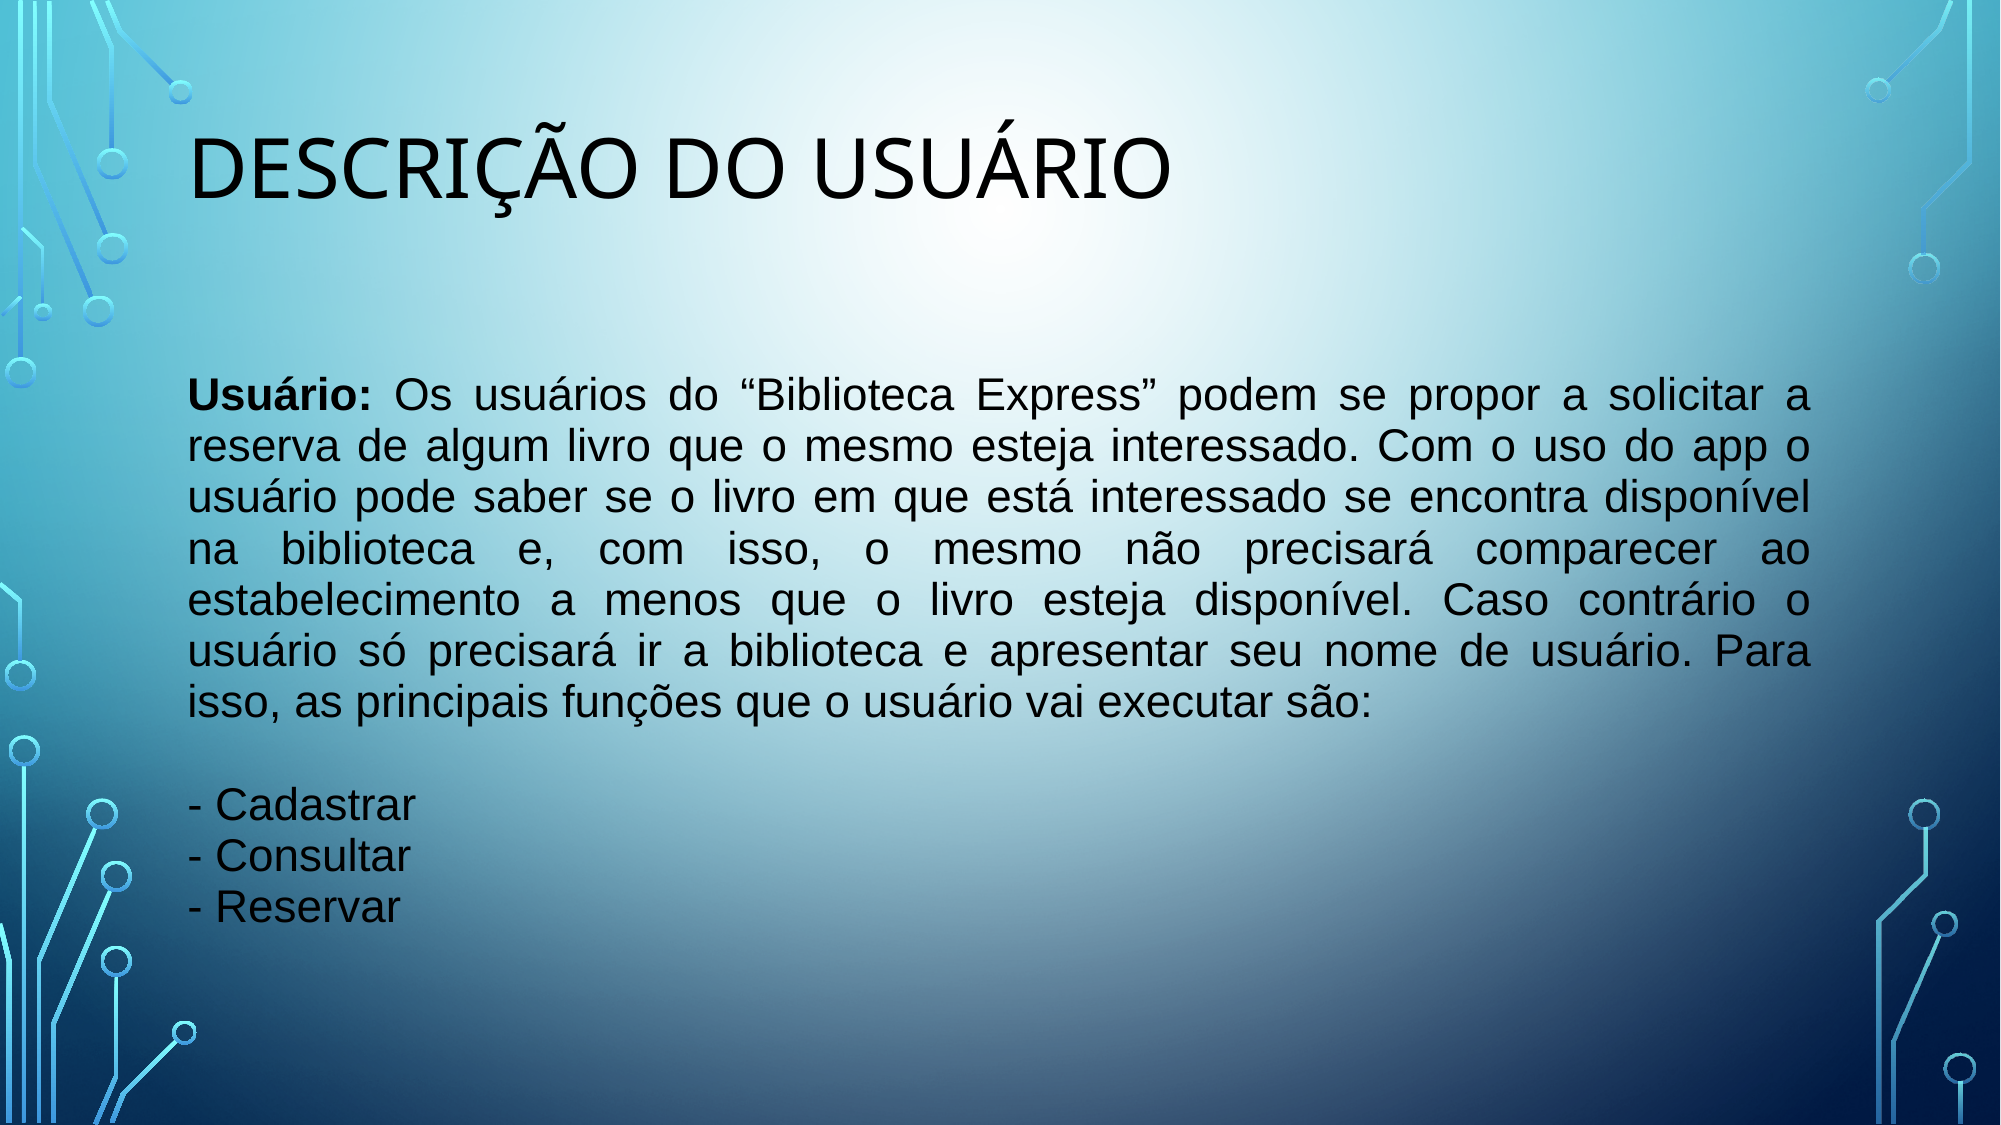

# DESCRIÇÃO DO USUÁRIO
Usuário: Os usuários do “Biblioteca Express” podem se propor a solicitar a reserva de algum livro que o mesmo esteja interessado. Com o uso do app o usuário pode saber se o livro em que está interessado se encontra disponível na biblioteca e, com isso, o mesmo não precisará comparecer ao estabelecimento a menos que o livro esteja disponível. Caso contrário o usuário só precisará ir a biblioteca e apresentar seu nome de usuário. Para isso, as principais funções que o usuário vai executar são:
- Cadastrar
- Consultar
- Reservar